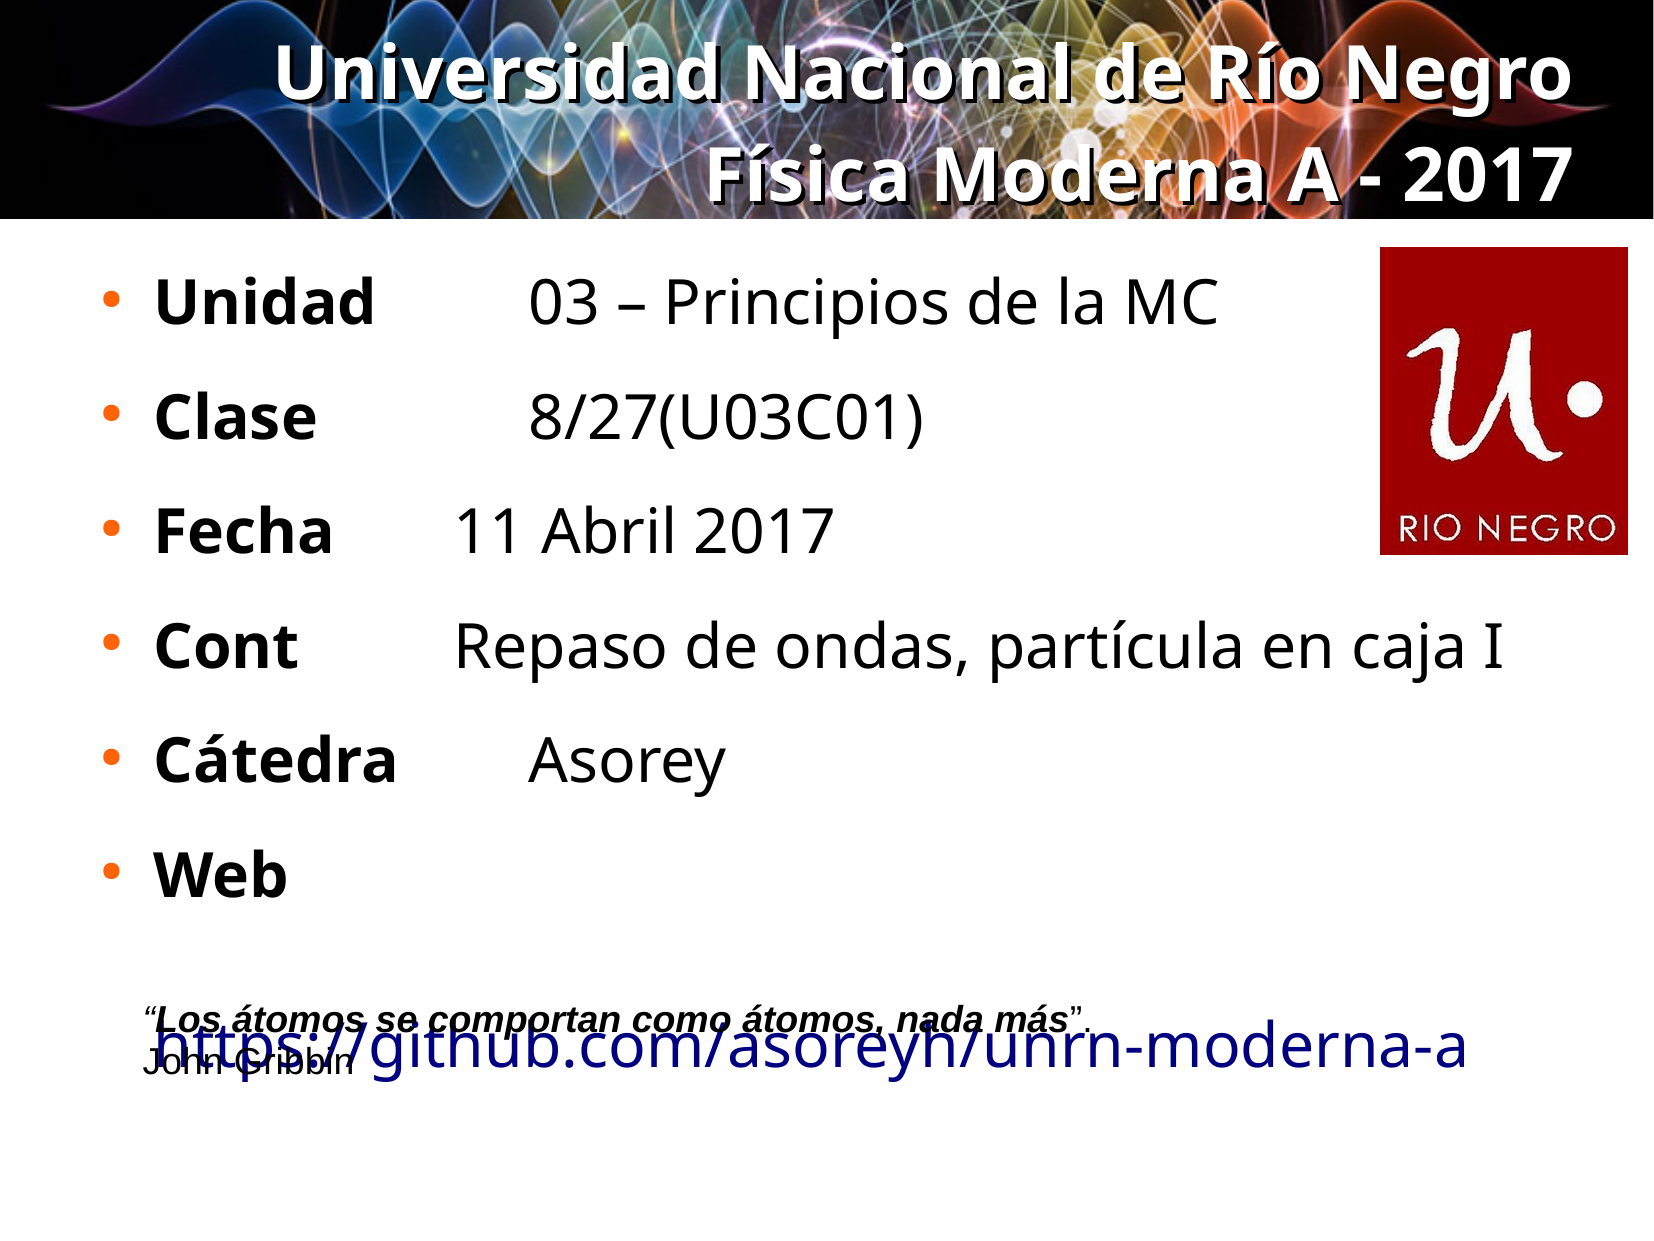

# Universidad Nacional de Río Negro Física Moderna A - 2017
Unidad 		03 – Principios de la MC
Clase			8/27(U03C01)
Fecha		11 Abril 2017
Cont			Repaso de ondas, partícula en caja I
Cátedra		Asorey
Web
		https://github.com/asoreyh/unrn-moderna-a
“Los átomos se comportan como átomos, nada más”.
John Gribbin